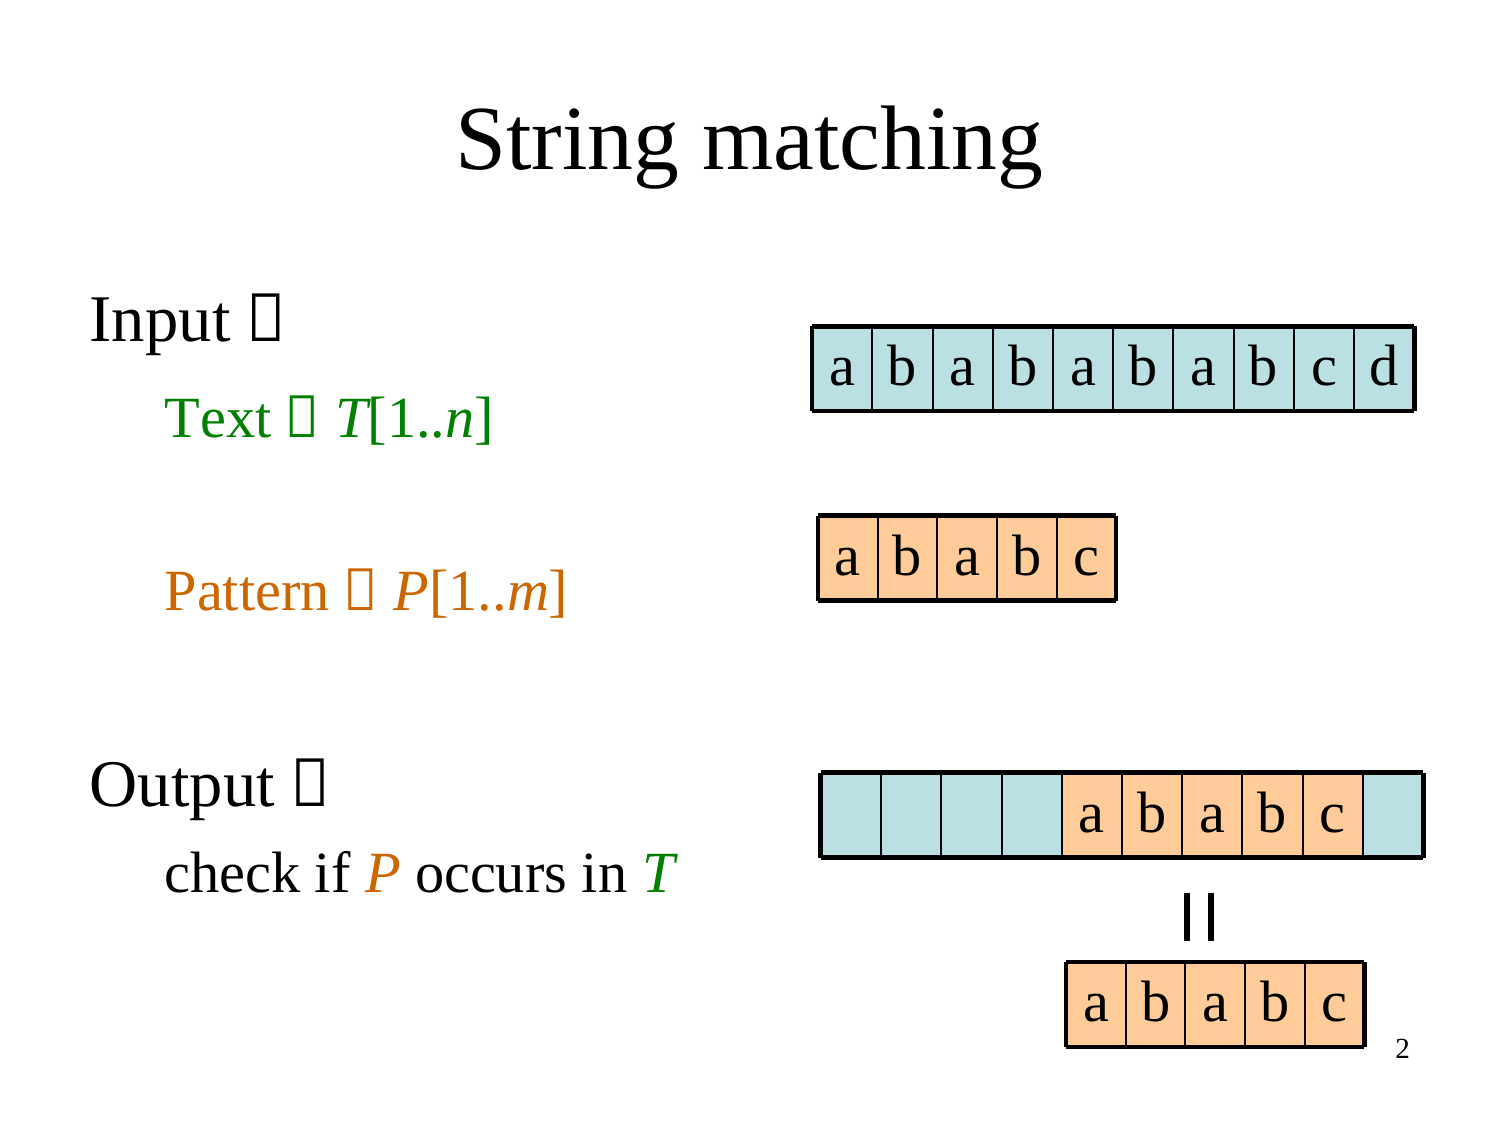

# String matching
Input：
Text：T[1..n]
Pattern：P[1..m]
Output：
check if P occurs in T
a
b
a
b
a
b
a
b
c
d
a
b
a
b
c
a
b
a
b
c
a
b
a
b
c
2